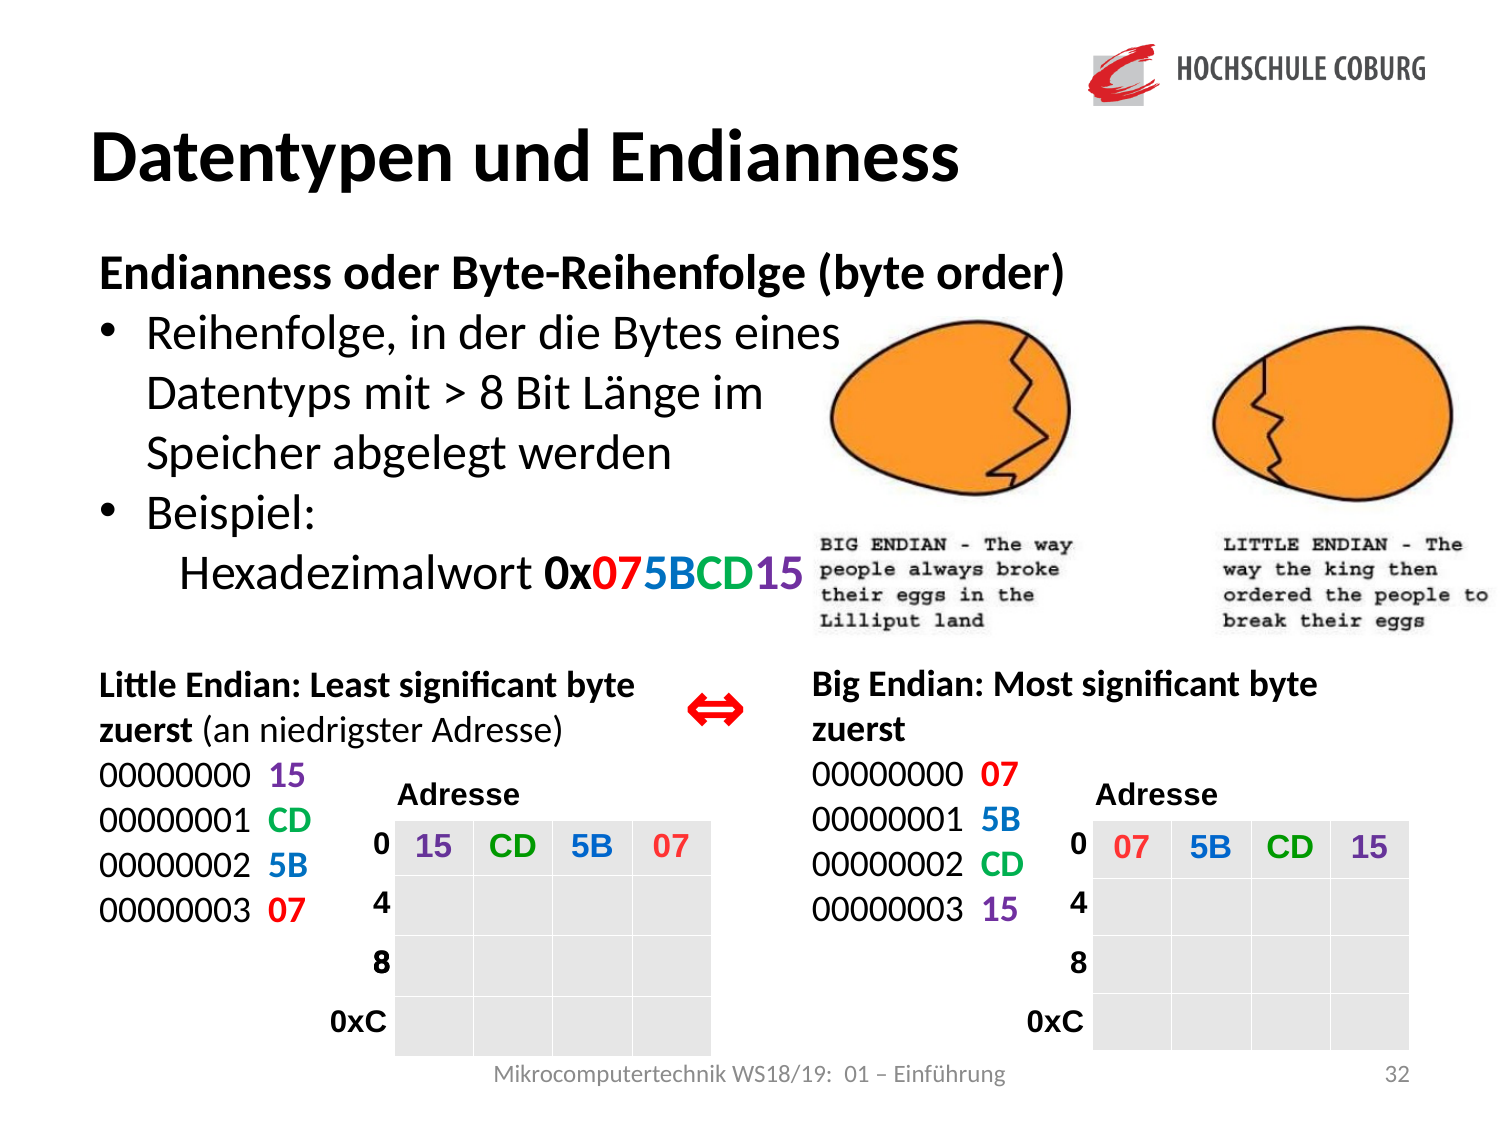

# Datentypen und Endianness
Endianness oder Byte-Reihenfolge (byte order)
Reihenfolge, in der die Bytes eines
Datentyps mit > 8 Bit Länge im
Speicher abgelegt werden
Beispiel:
 Hexadezimalwort 0x075BCD15
Little Endian: Least significant byte
zuerst (an niedrigster Adresse)
00000000 15
00000001 CD
00000002 5B
00000003 07
⇔
Big Endian: Most significant byte
zuerst
00000000 07
00000001 5B
00000002 CD
00000003 15
Adresse
Adresse
0
0
| 15 | CD | 5B | 07 |
| --- | --- | --- | --- |
| | | | |
| | | | |
| | | | |
| 07 | 5B | CD | 15 |
| --- | --- | --- | --- |
| | | | |
| | | | |
| | | | |
4
4
8
8
8
8
0xC
0xC
MCT01: Einführung
32